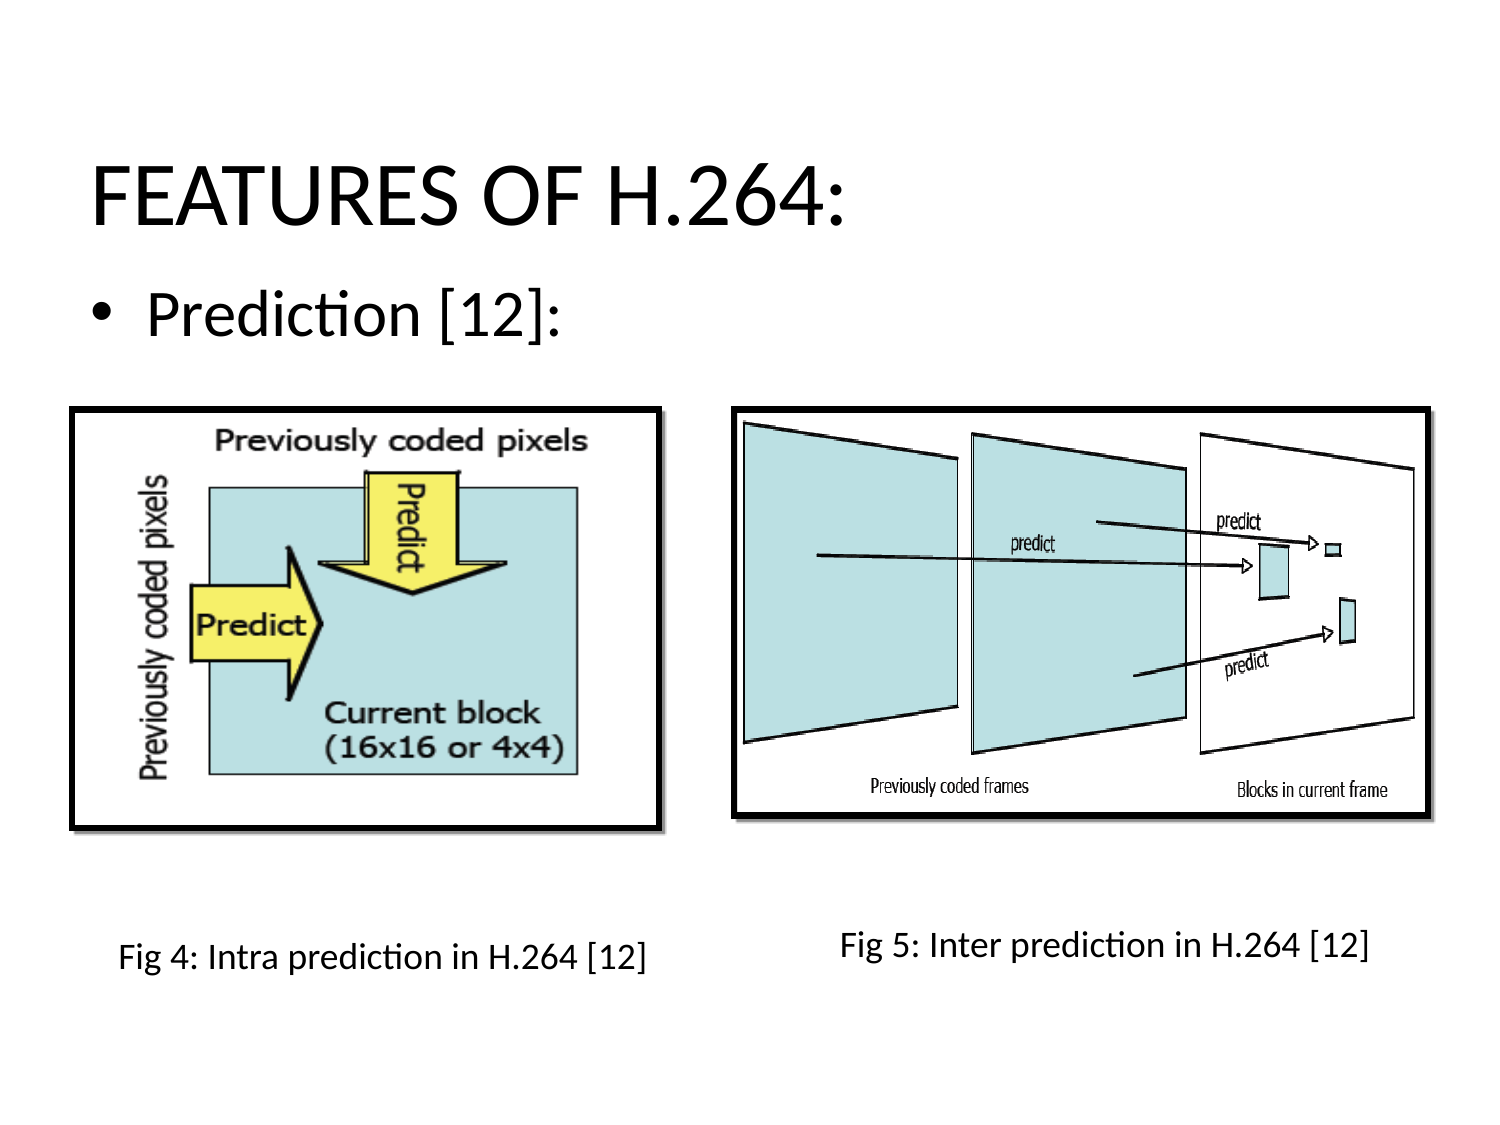

# FEATURES OF H.264:
Prediction [12]:
Fig 5: Inter prediction in H.264 [12]
Fig 4: Intra prediction in H.264 [12]